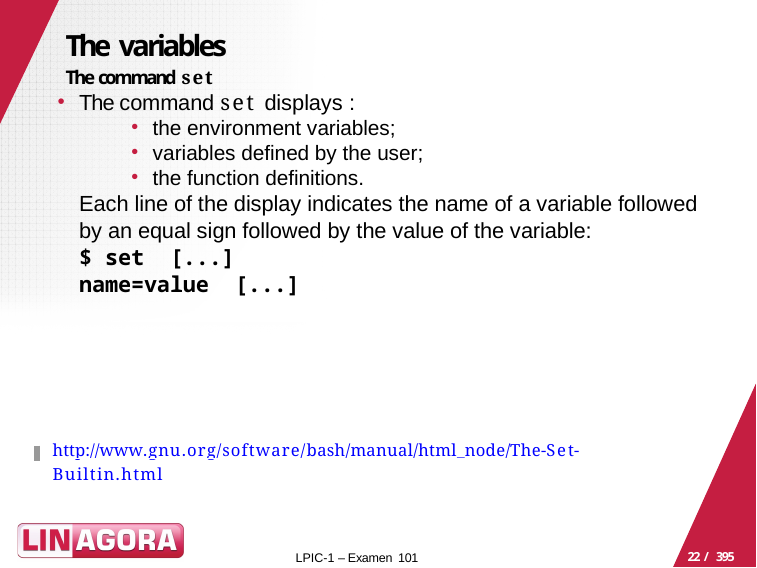

The variables
The command set
The command set displays :
the environment variables;
variables defined by the user;
the function definitions.
Each line of the display indicates the name of a variable followed by an equal sign followed by the value of the variable:
$ set [...]
name=value [...]
http://www.gnu.org/software/bash/manual/html_node/The-Set-Builtin.html
LPIC-1 – Examen 101